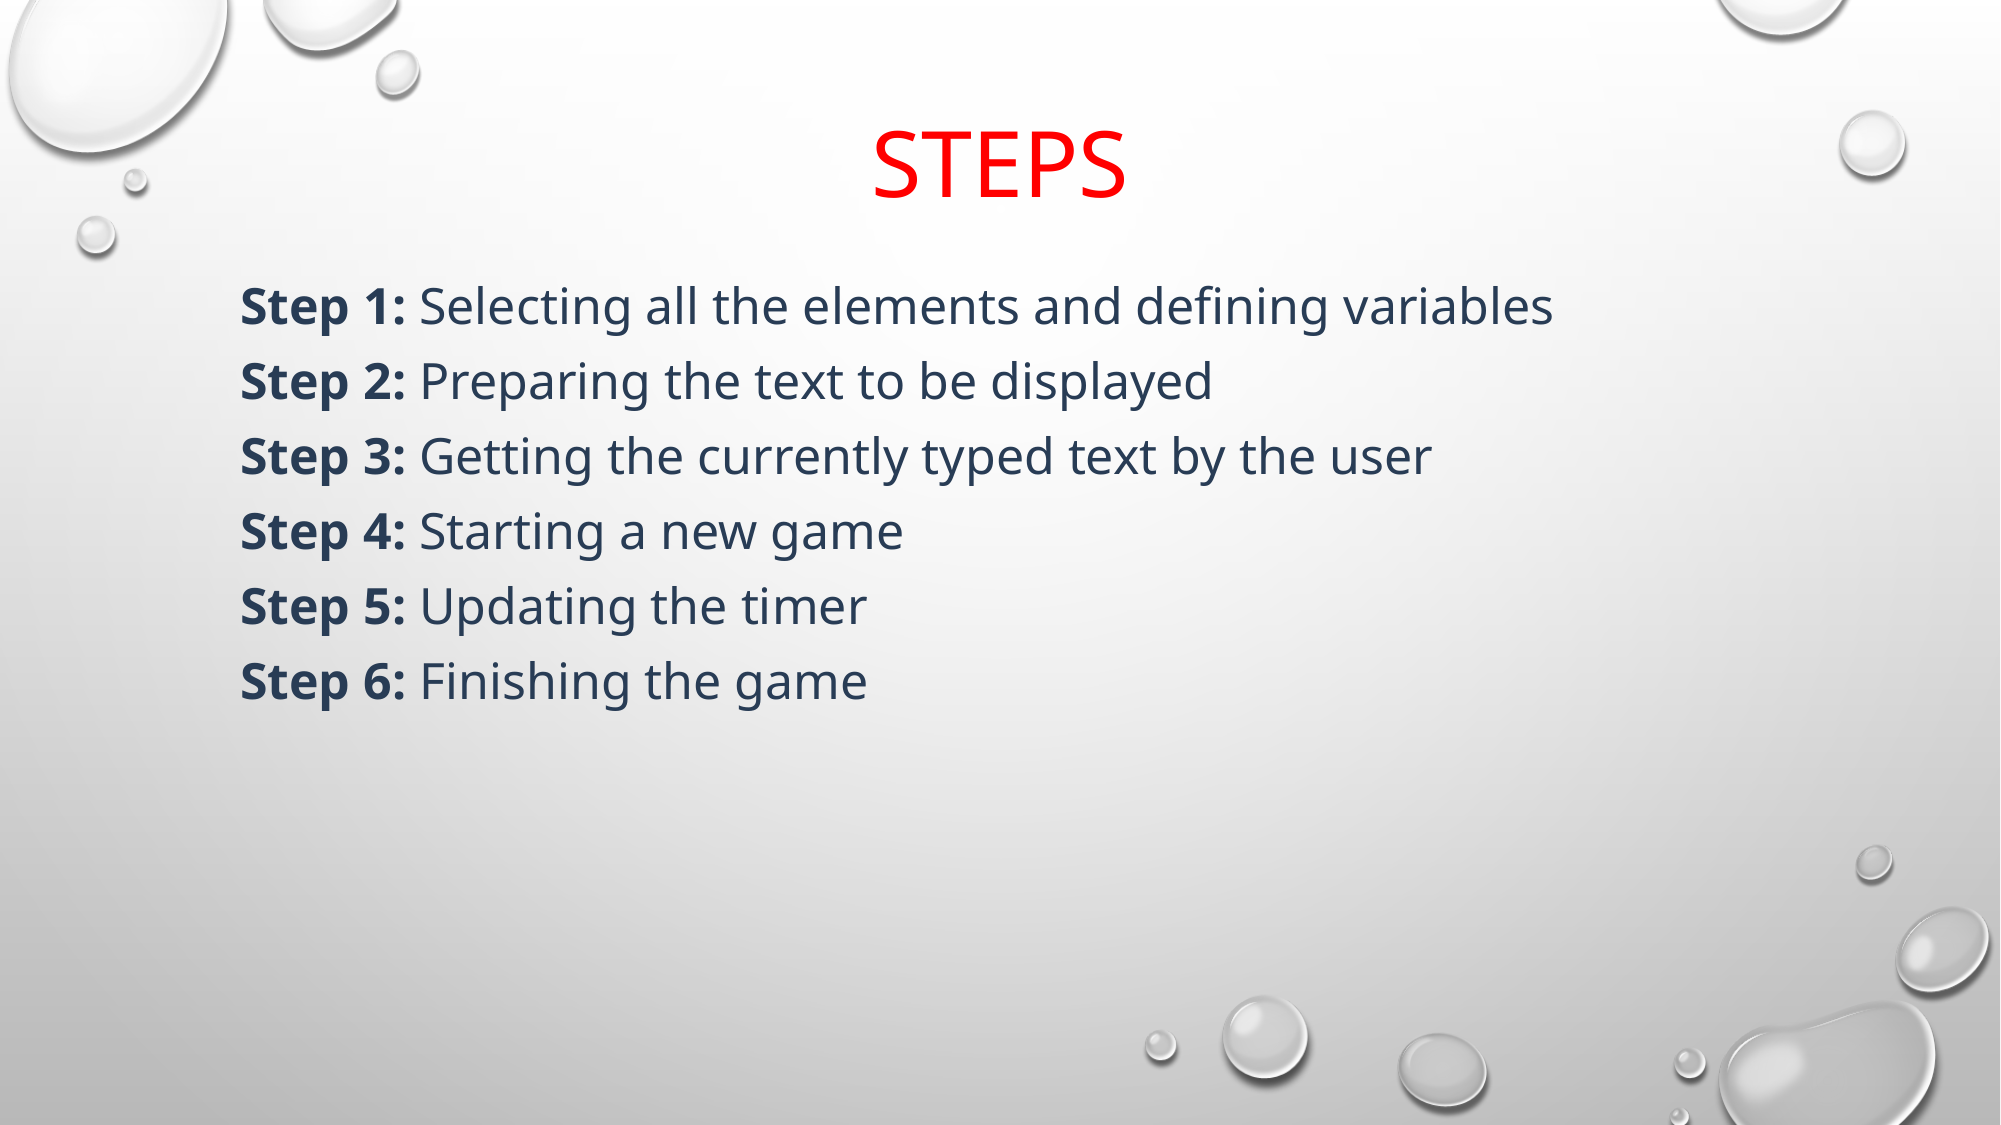

STEPS
Step 1: Selecting all the elements and defining variables
Step 2: Preparing the text to be displayed
Step 3: Getting the currently typed text by the user
Step 4: Starting a new game
Step 5: Updating the timer
Step 6: Finishing the game